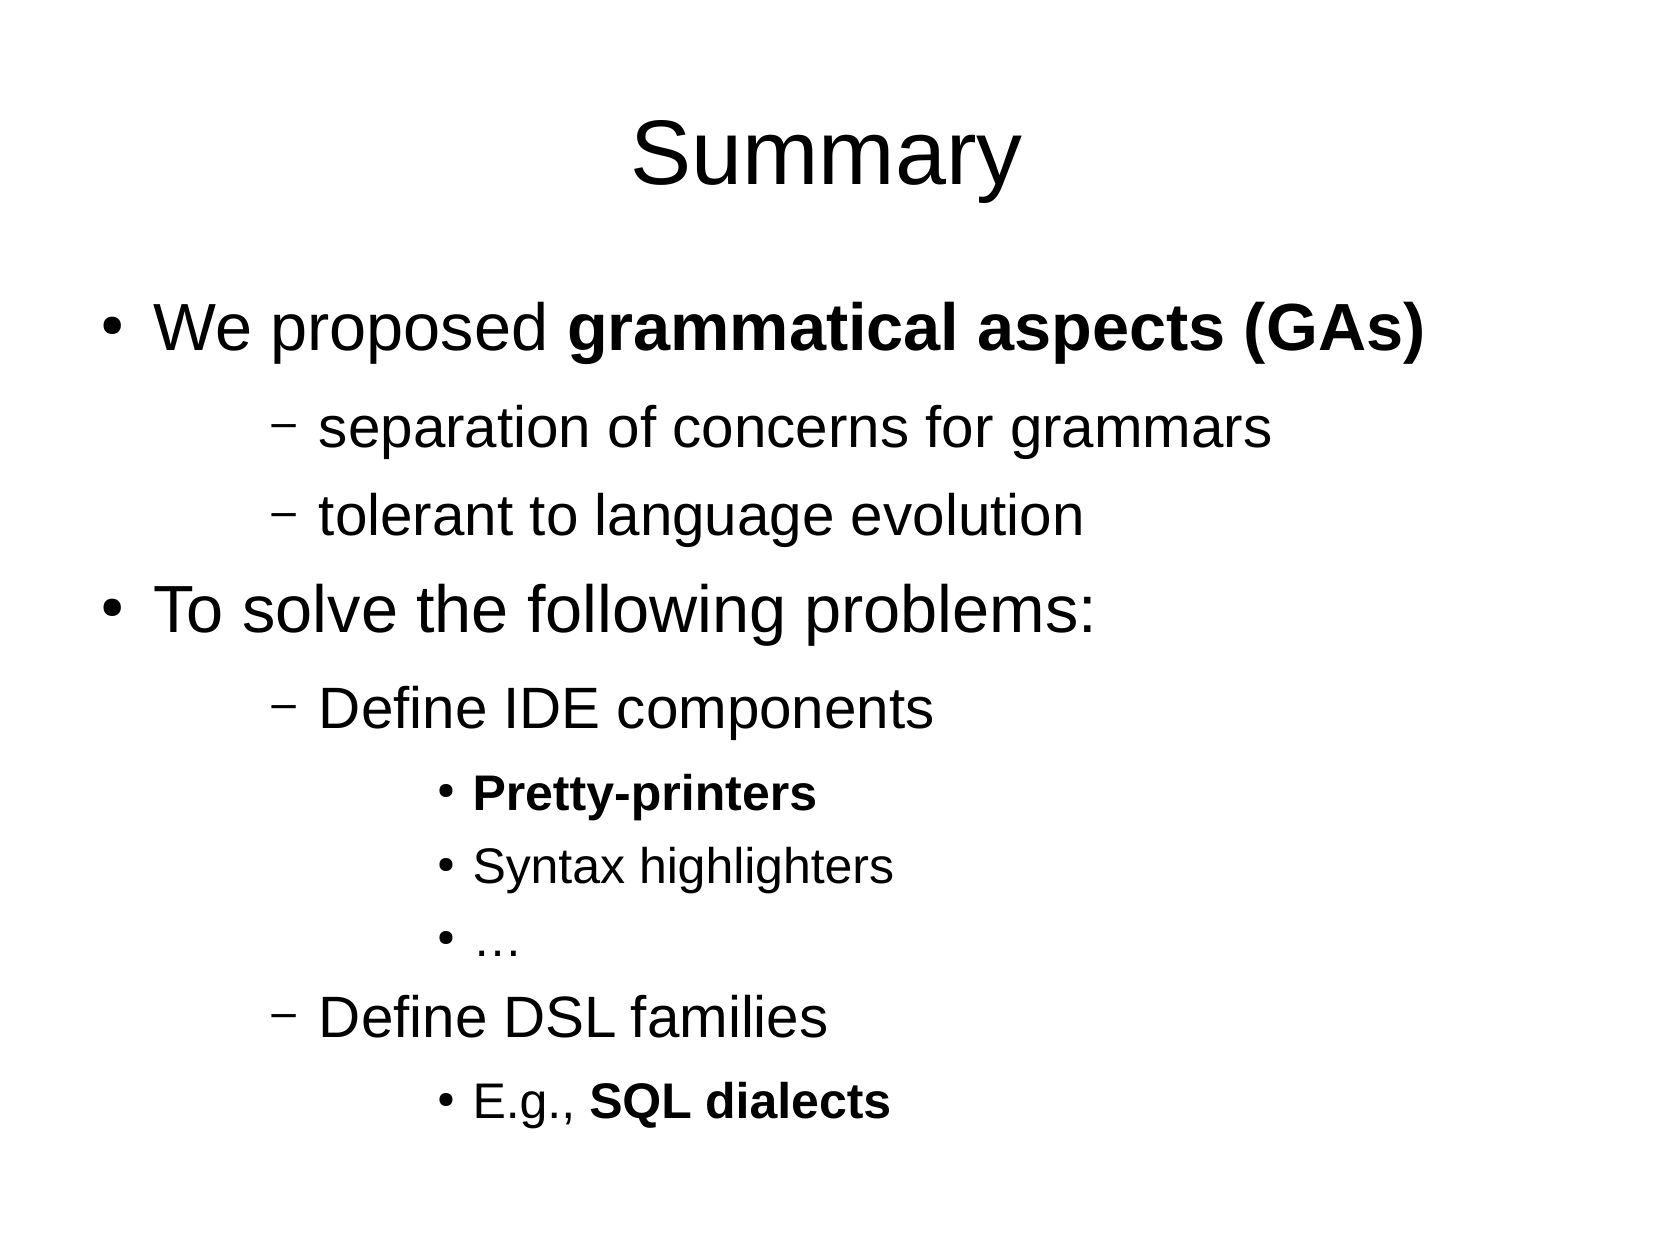

# Summary
We proposed grammatical aspects (GAs)
separation of concerns for grammars
tolerant to language evolution
To solve the following problems:
Define IDE components
Pretty-printers
Syntax highlighters
…
Define DSL families
E.g., SQL dialects